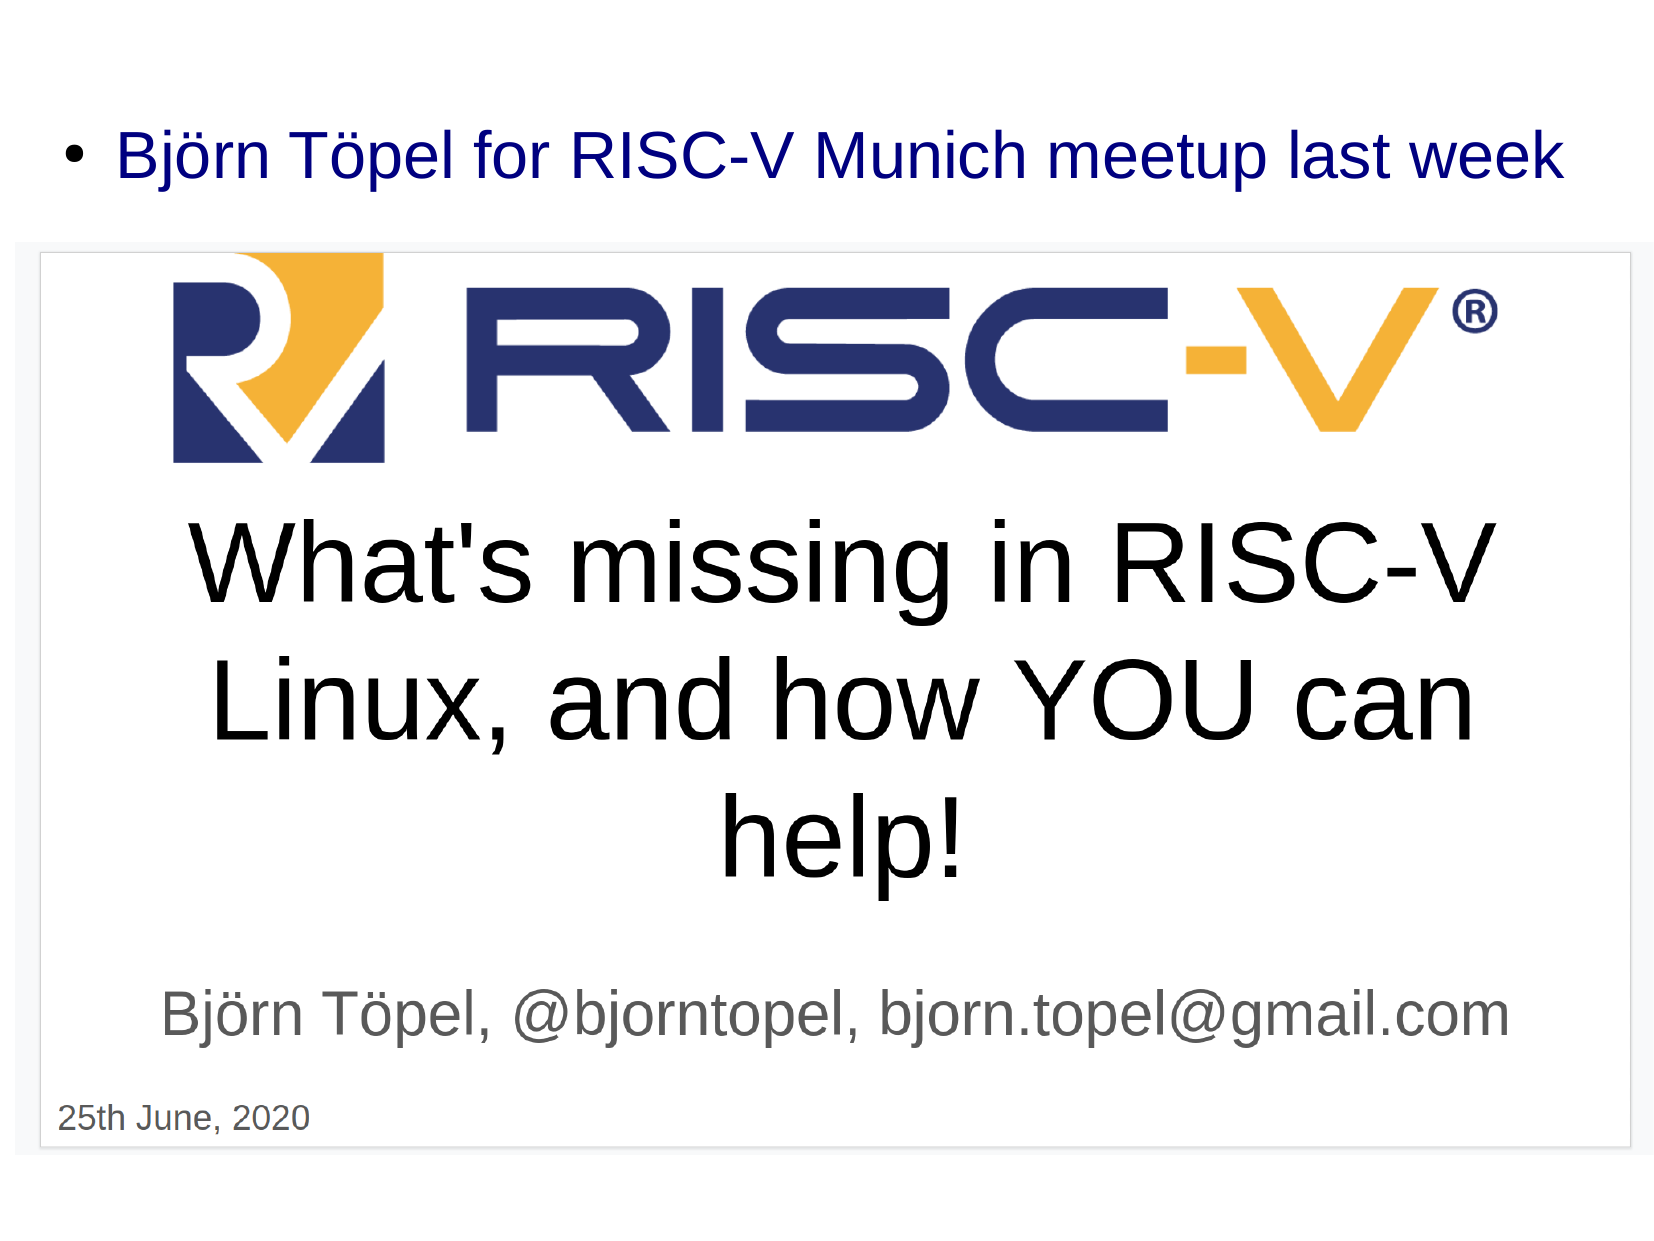

# Björn Töpel for RISC-V Munich meetup last week